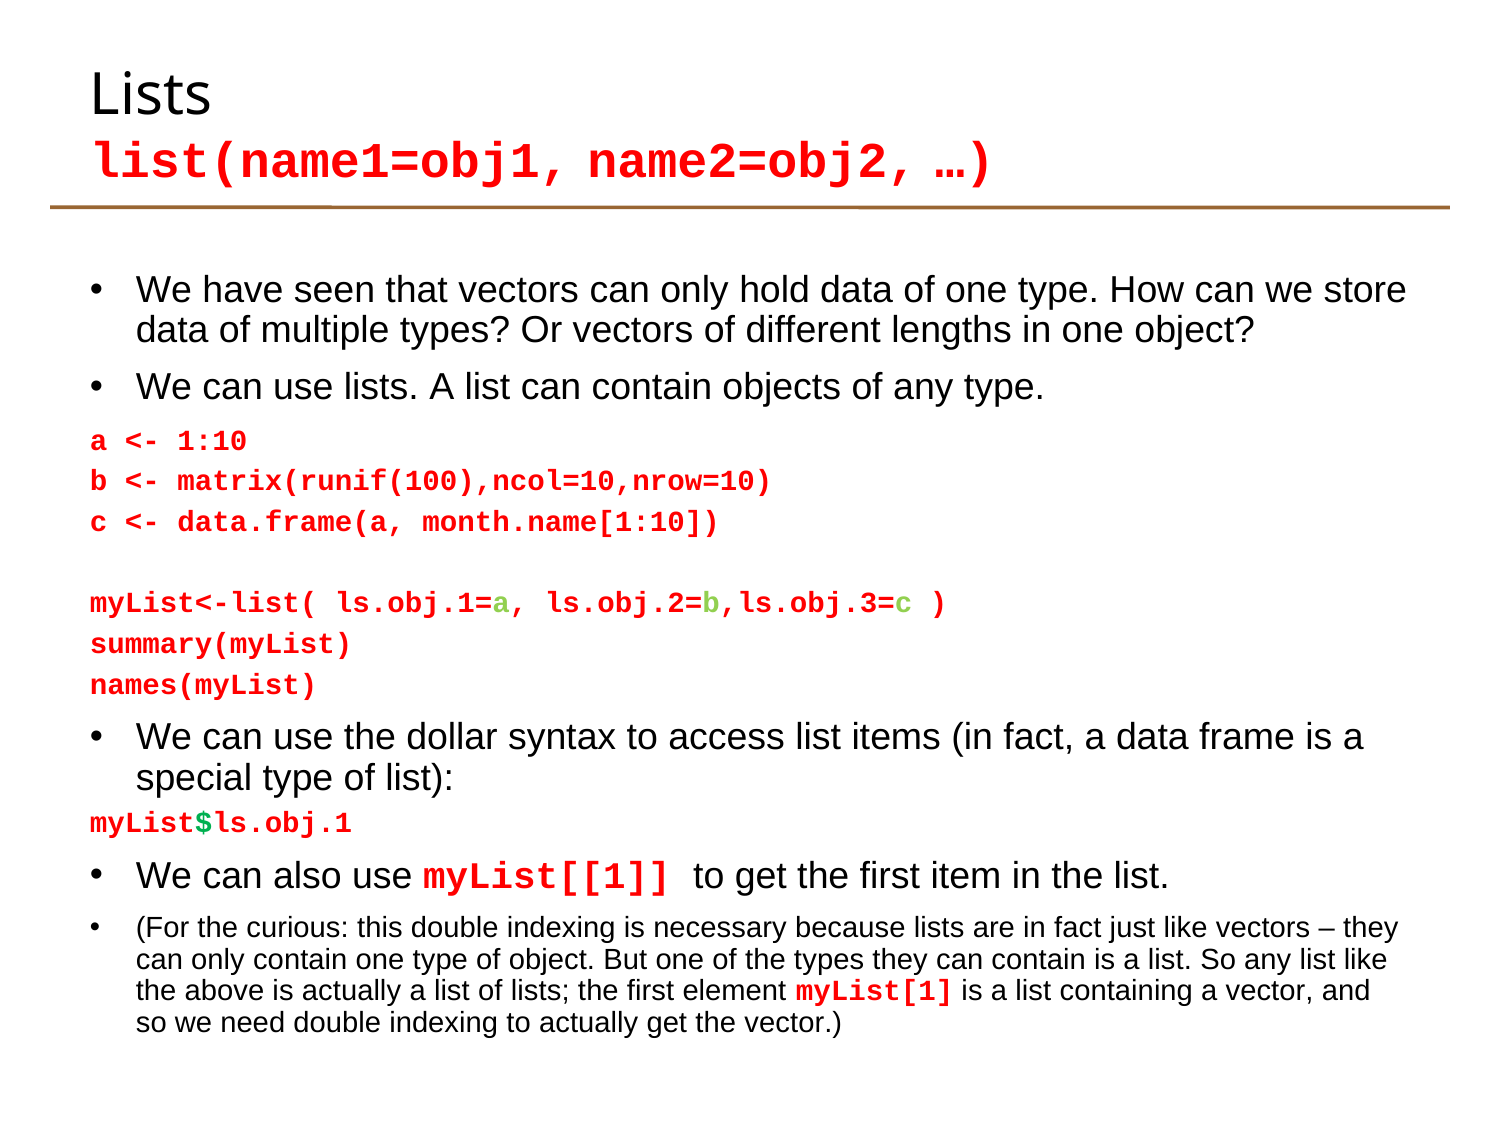

Lists
list(name1=obj1, name2=obj2, …)
We have seen that vectors can only hold data of one type. How can we store data of multiple types? Or vectors of different lengths in one object?
We can use lists. A list can contain objects of any type.
a <- 1:10
b <- matrix(runif(100),ncol=10,nrow=10)
c <- data.frame(a, month.name[1:10])
myList<-list( ls.obj.1=a, ls.obj.2=b,ls.obj.3=c )
summary(myList)
names(myList)
We can use the dollar syntax to access list items (in fact, a data frame is a special type of list):
myList$ls.obj.1
We can also use myList[[1]] to get the first item in the list.
(For the curious: this double indexing is necessary because lists are in fact just like vectors – they can only contain one type of object. But one of the types they can contain is a list. So any list like the above is actually a list of lists; the first element myList[1] is a list containing a vector, and so we need double indexing to actually get the vector.)